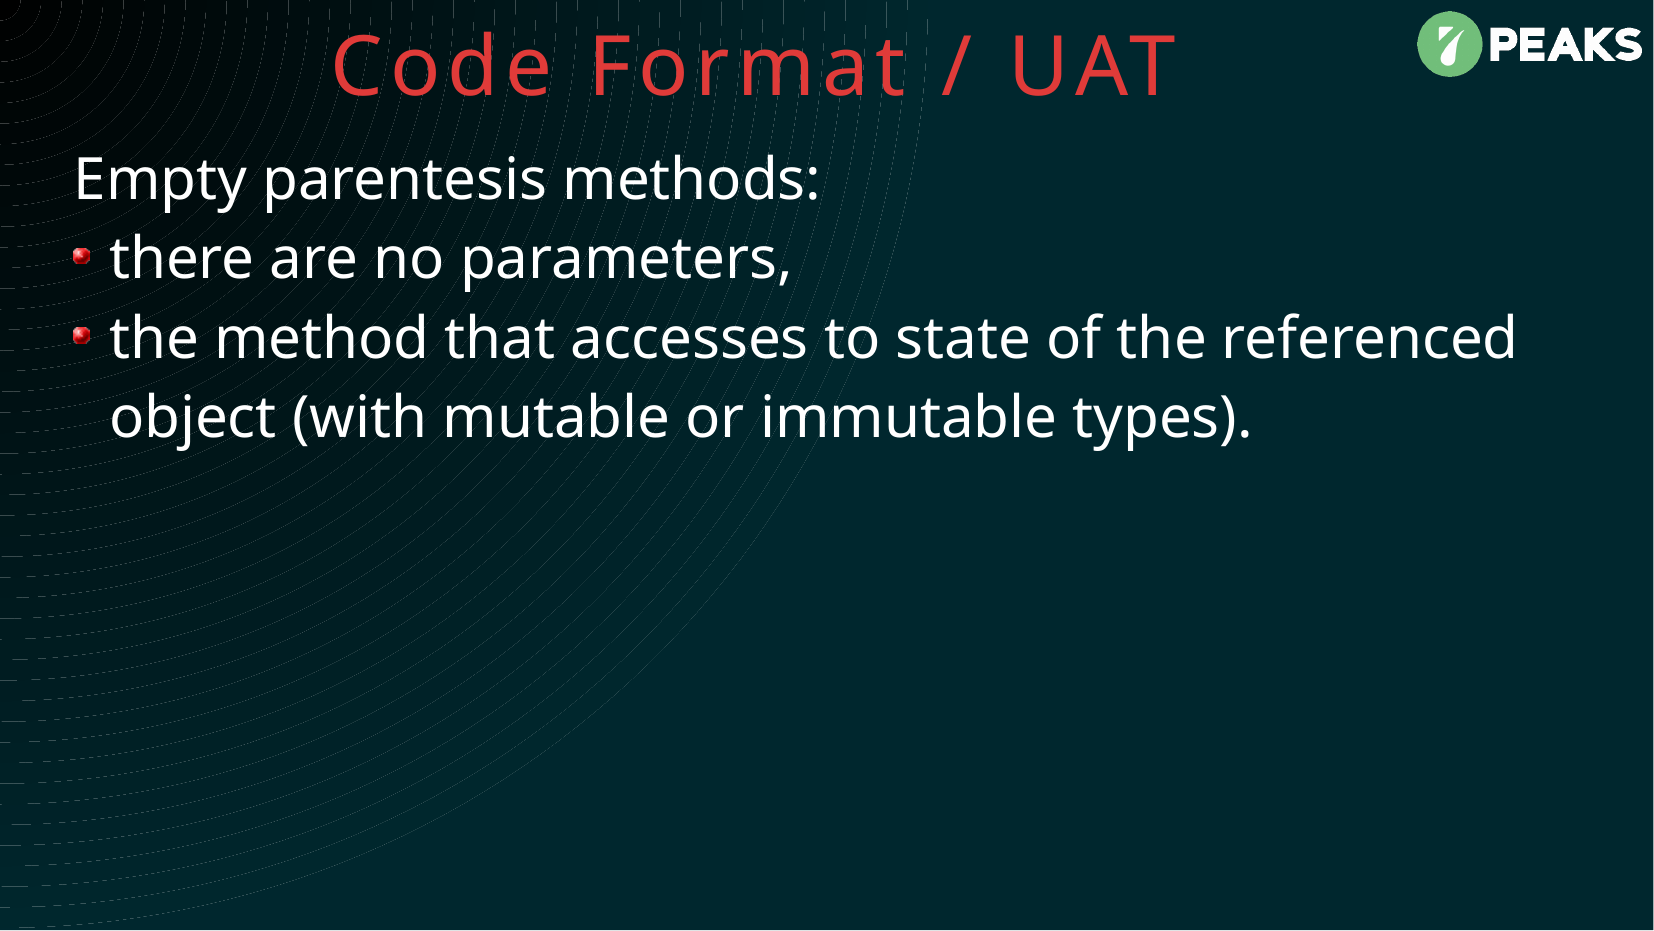

Code Format / UAT
Empty parentesis methods:
there are no parameters,
the method that accesses to state of the referenced object (with mutable or immutable types).